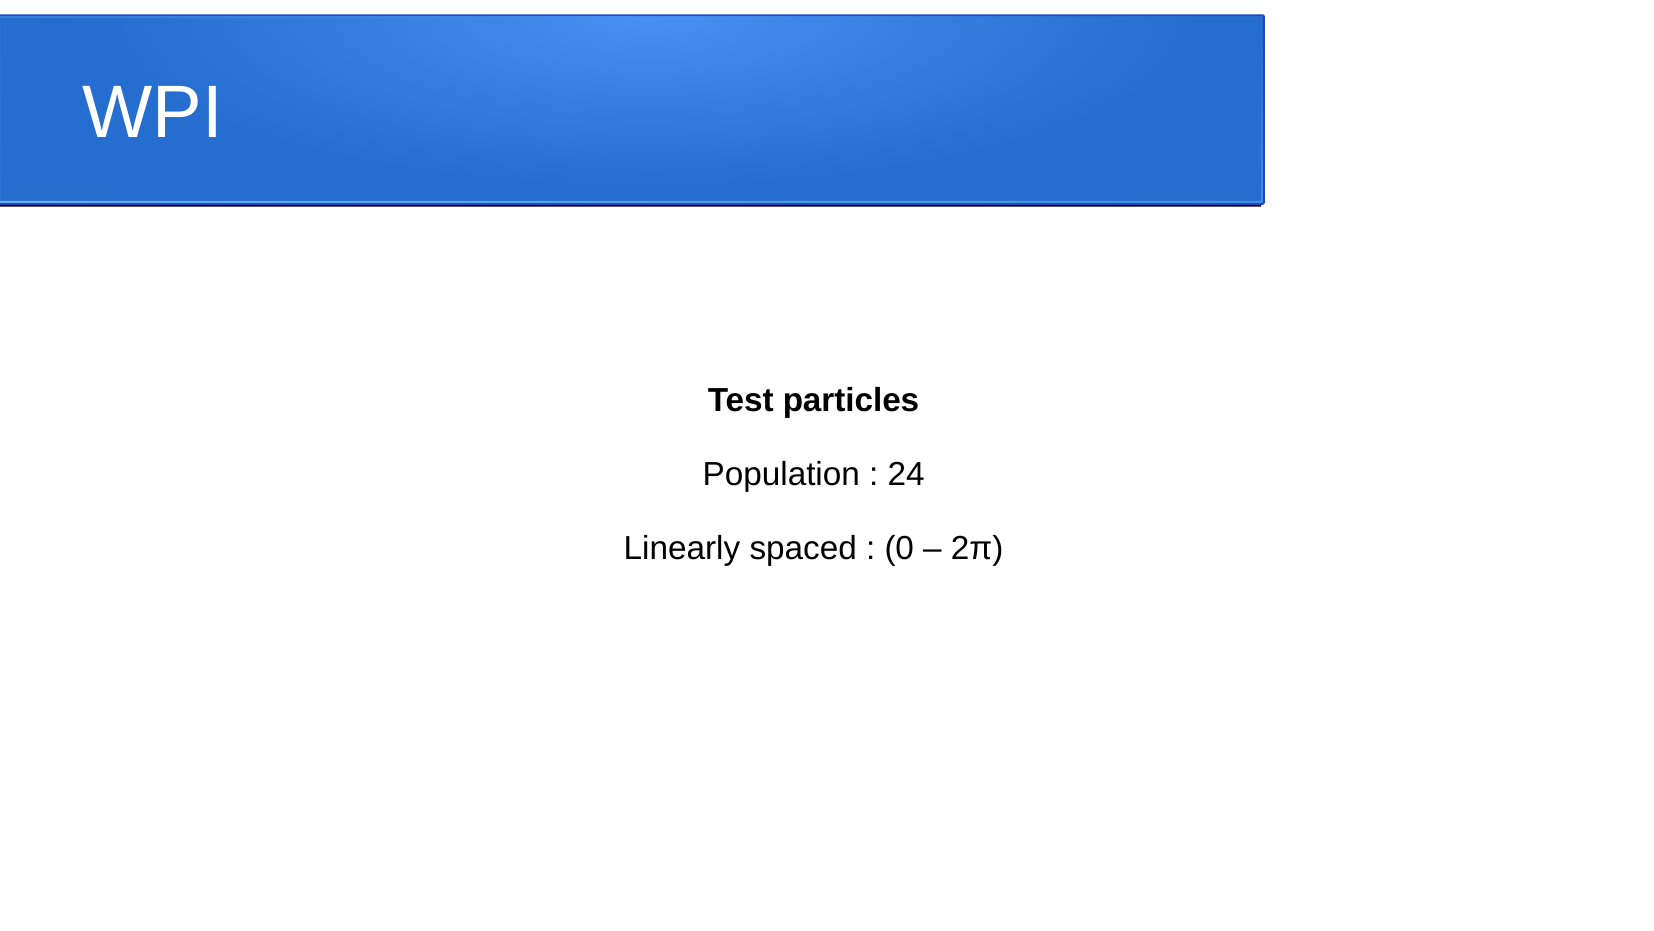

# WPI
Test particles
Population : 24
Linearly spaced : (0 – 2π)